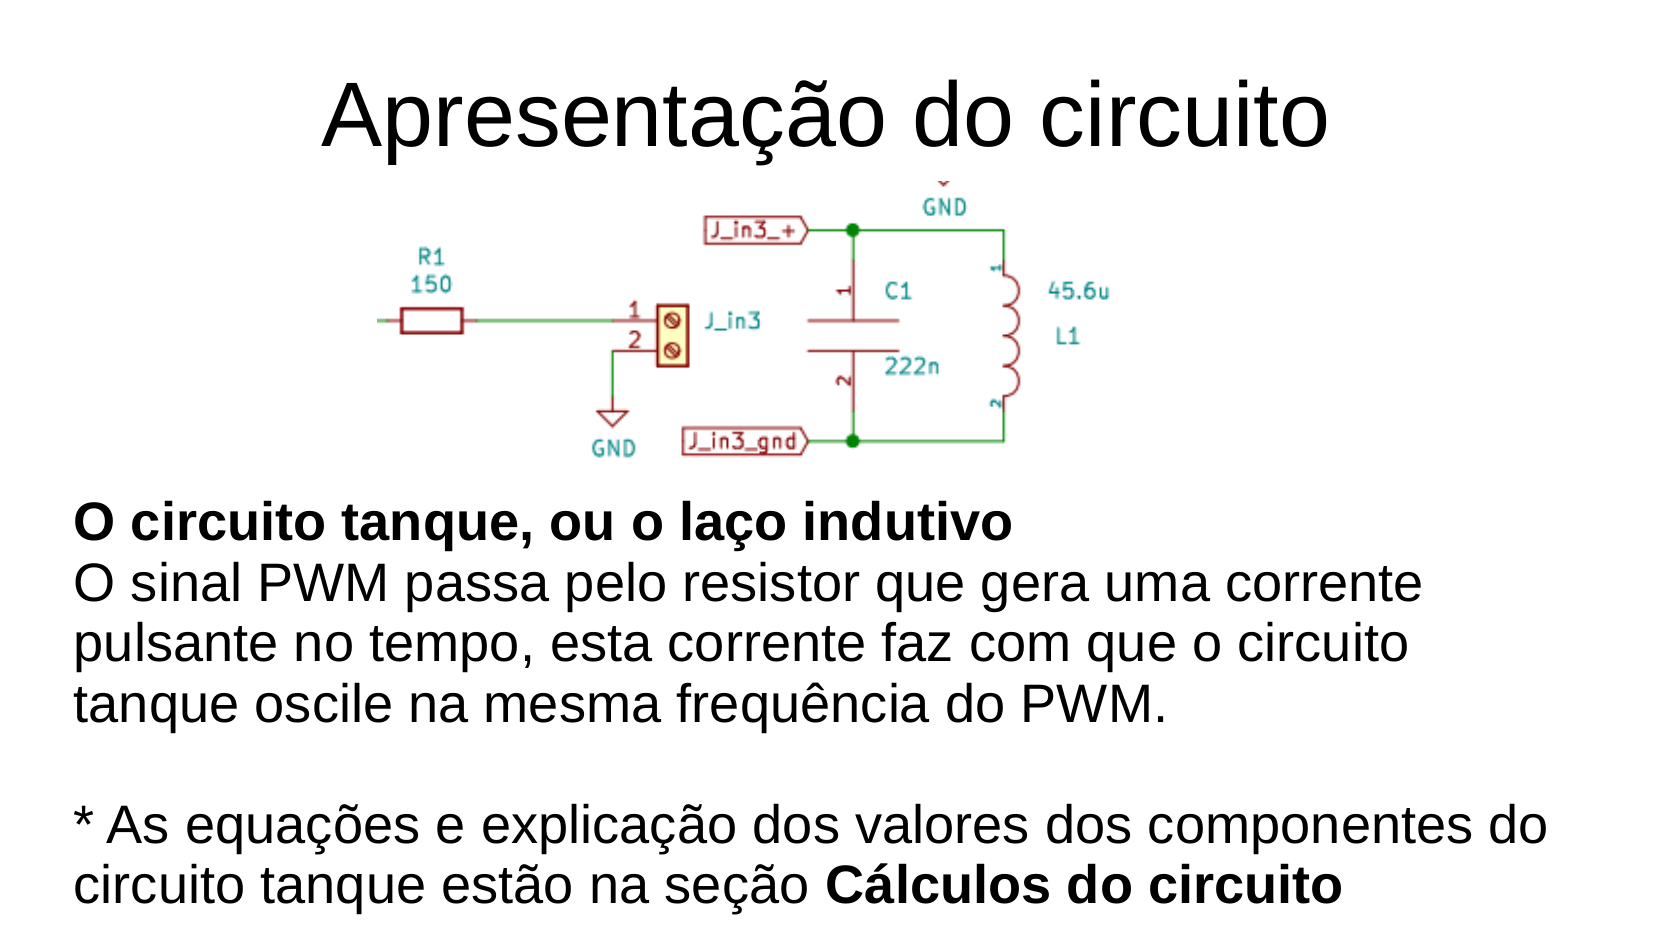

# Apresentação do circuito
O circuito tanque, ou o laço indutivo
O sinal PWM passa pelo resistor que gera uma corrente pulsante no tempo, esta corrente faz com que o circuito tanque oscile na mesma frequência do PWM.
* As equações e explicação dos valores dos componentes do circuito tanque estão na seção Cálculos do circuito